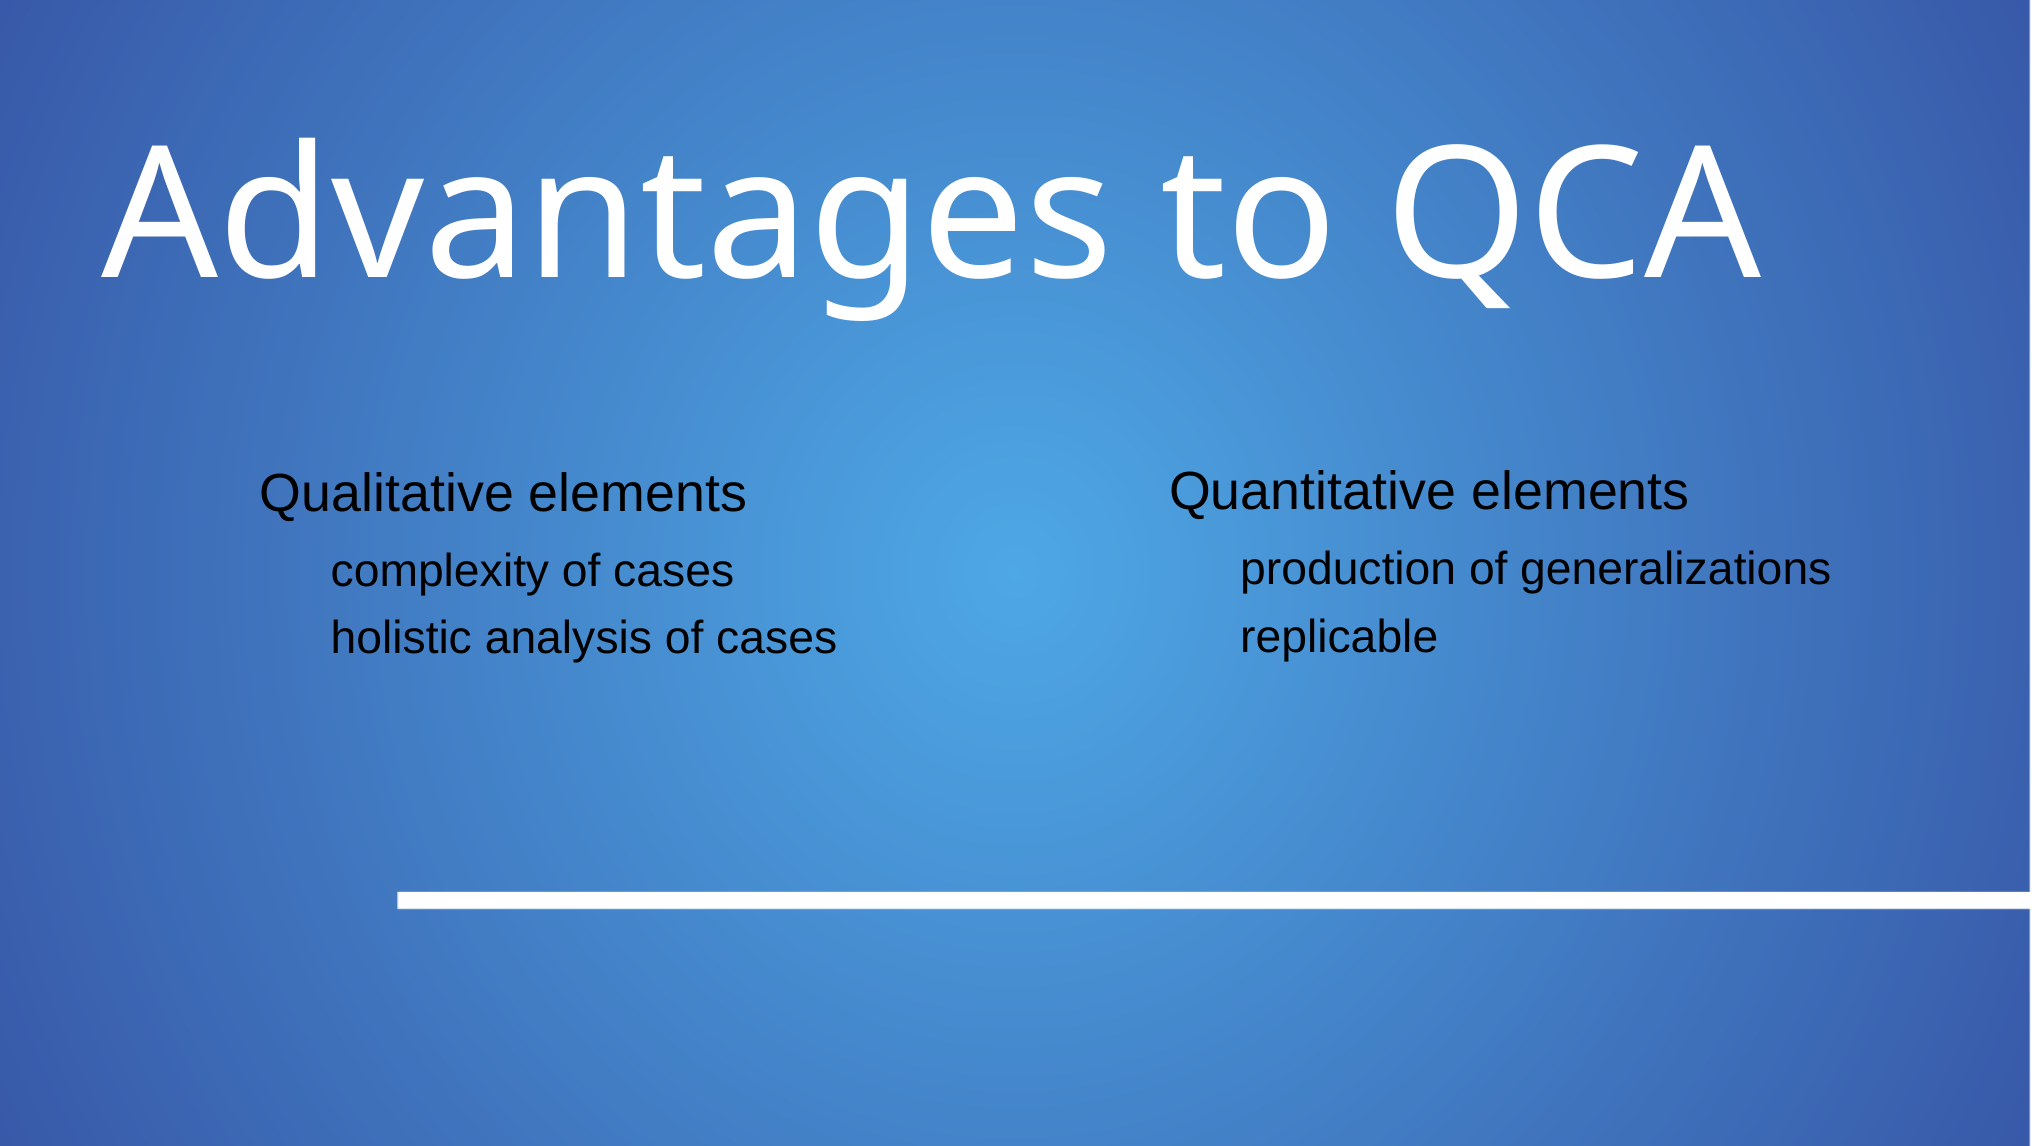

# Advantages to QCA
Qualitative elements
complexity of cases
holistic analysis of cases
Quantitative elements
production of generalizations
replicable